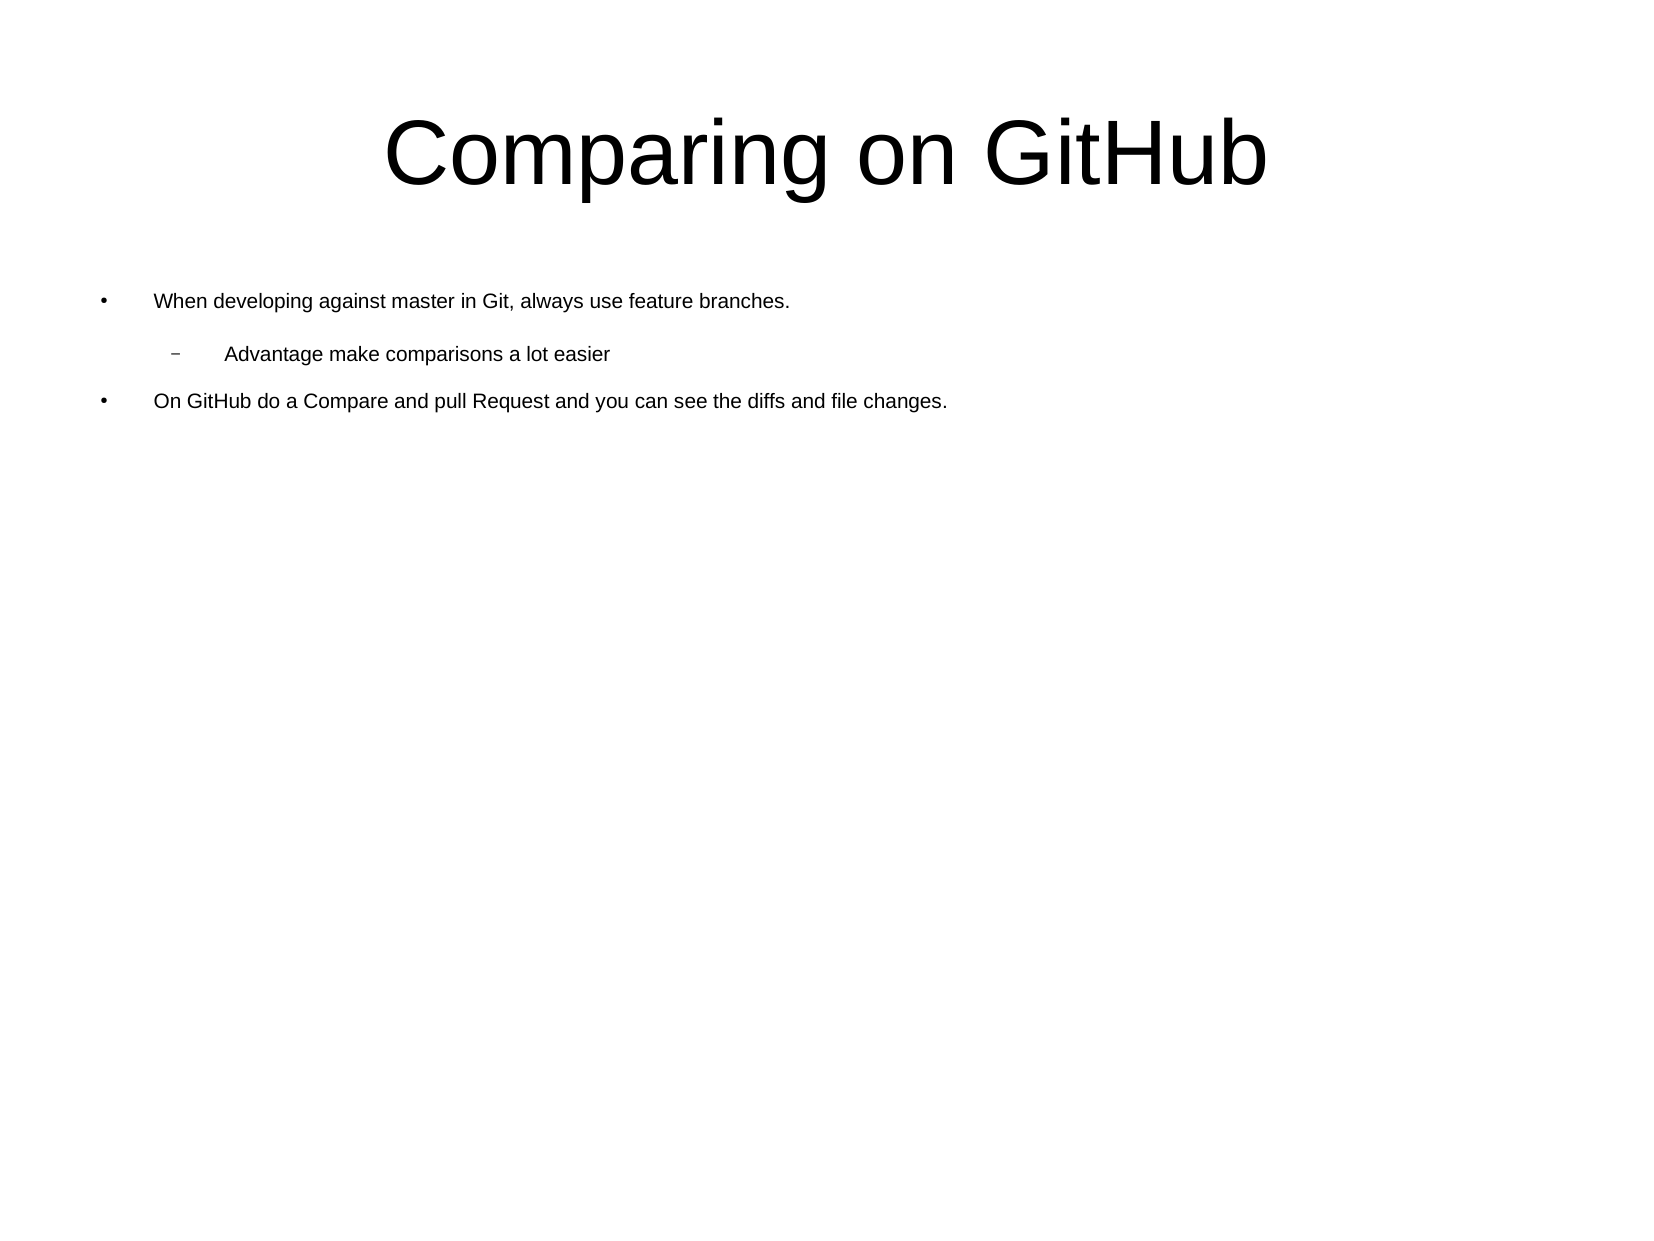

# Comparing on GitHub
When developing against master in Git, always use feature branches.
Advantage make comparisons a lot easier
On GitHub do a Compare and pull Request and you can see the diffs and file changes.